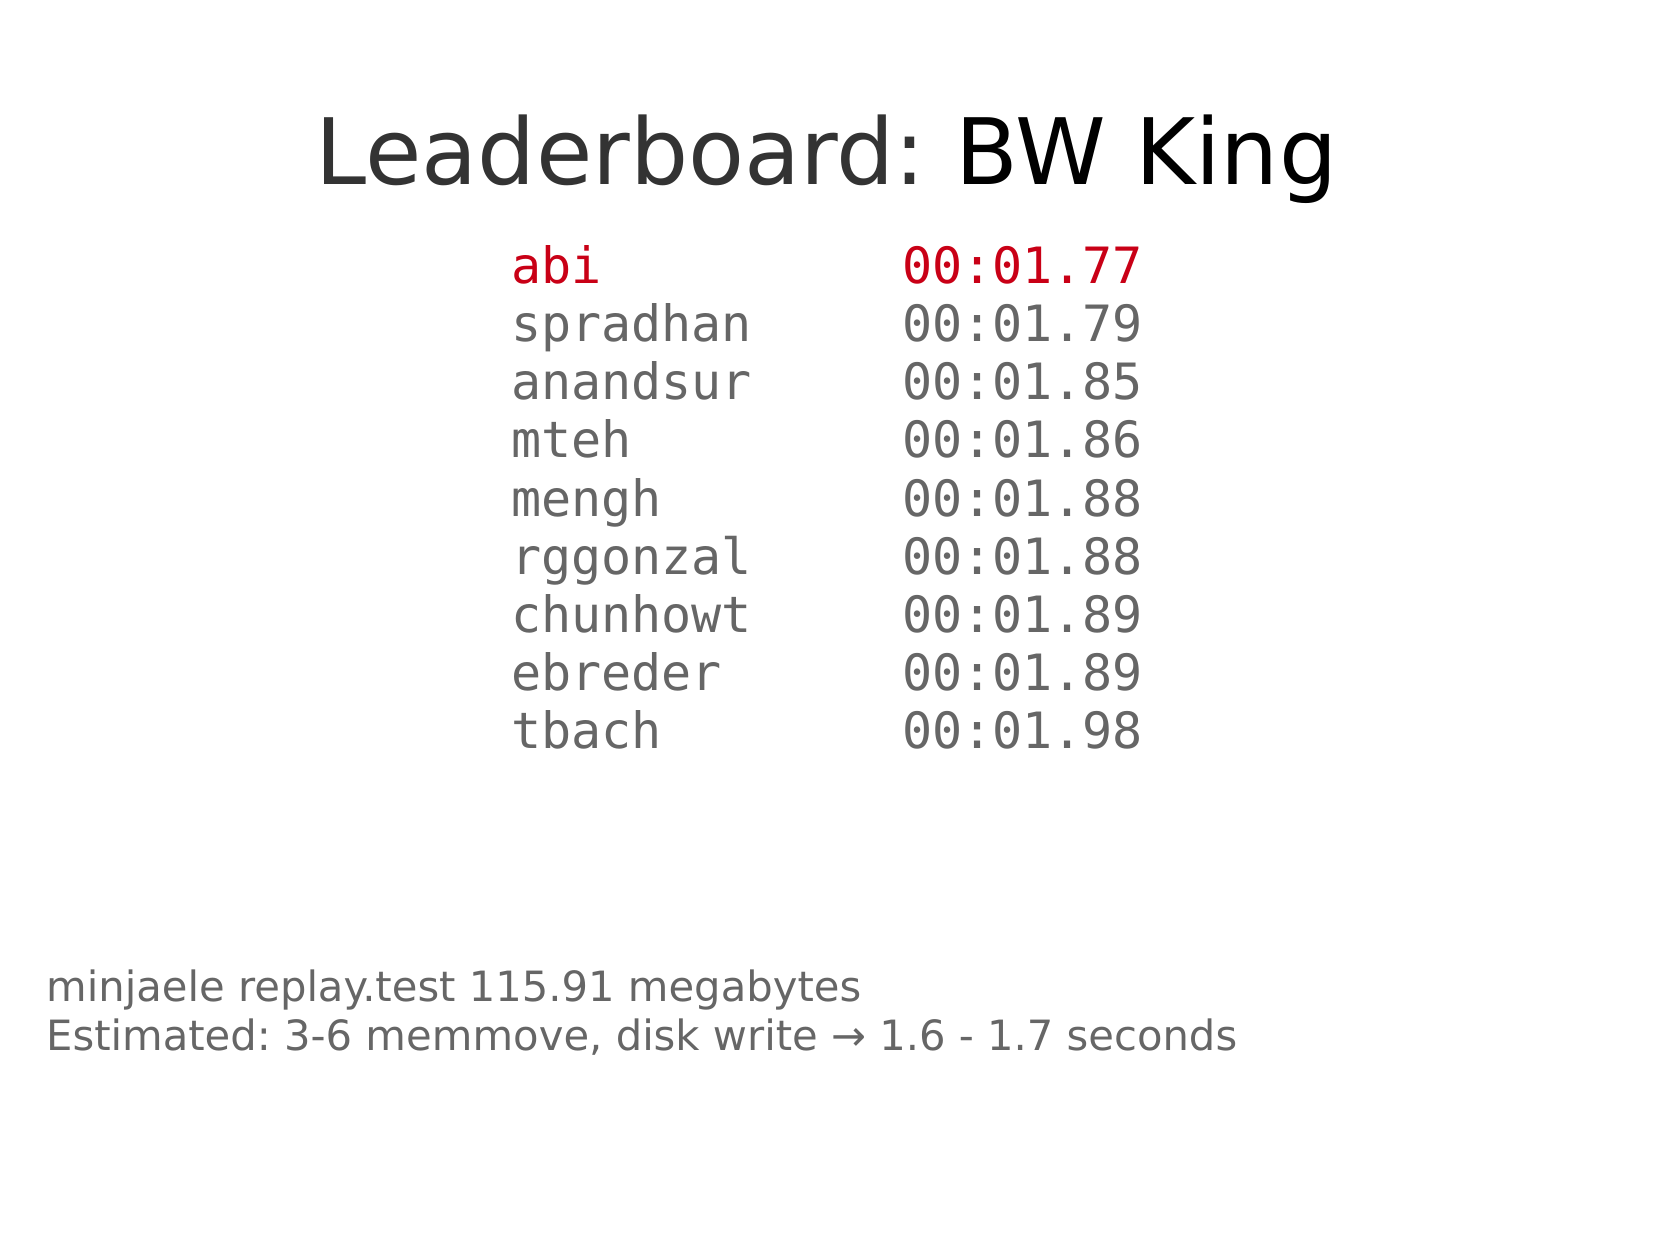

# Leaderboard: BW King
abi 00:01.77
spradhan 00:01.79
anandsur 00:01.85
mteh 00:01.86
mengh 00:01.88
rggonzal 00:01.88
chunhowt 00:01.89
ebreder 00:01.89
tbach 00:01.98
minjaele replay.test 115.91 megabytes
Estimated: 3-6 memmove, disk write → 1.6 - 1.7 seconds